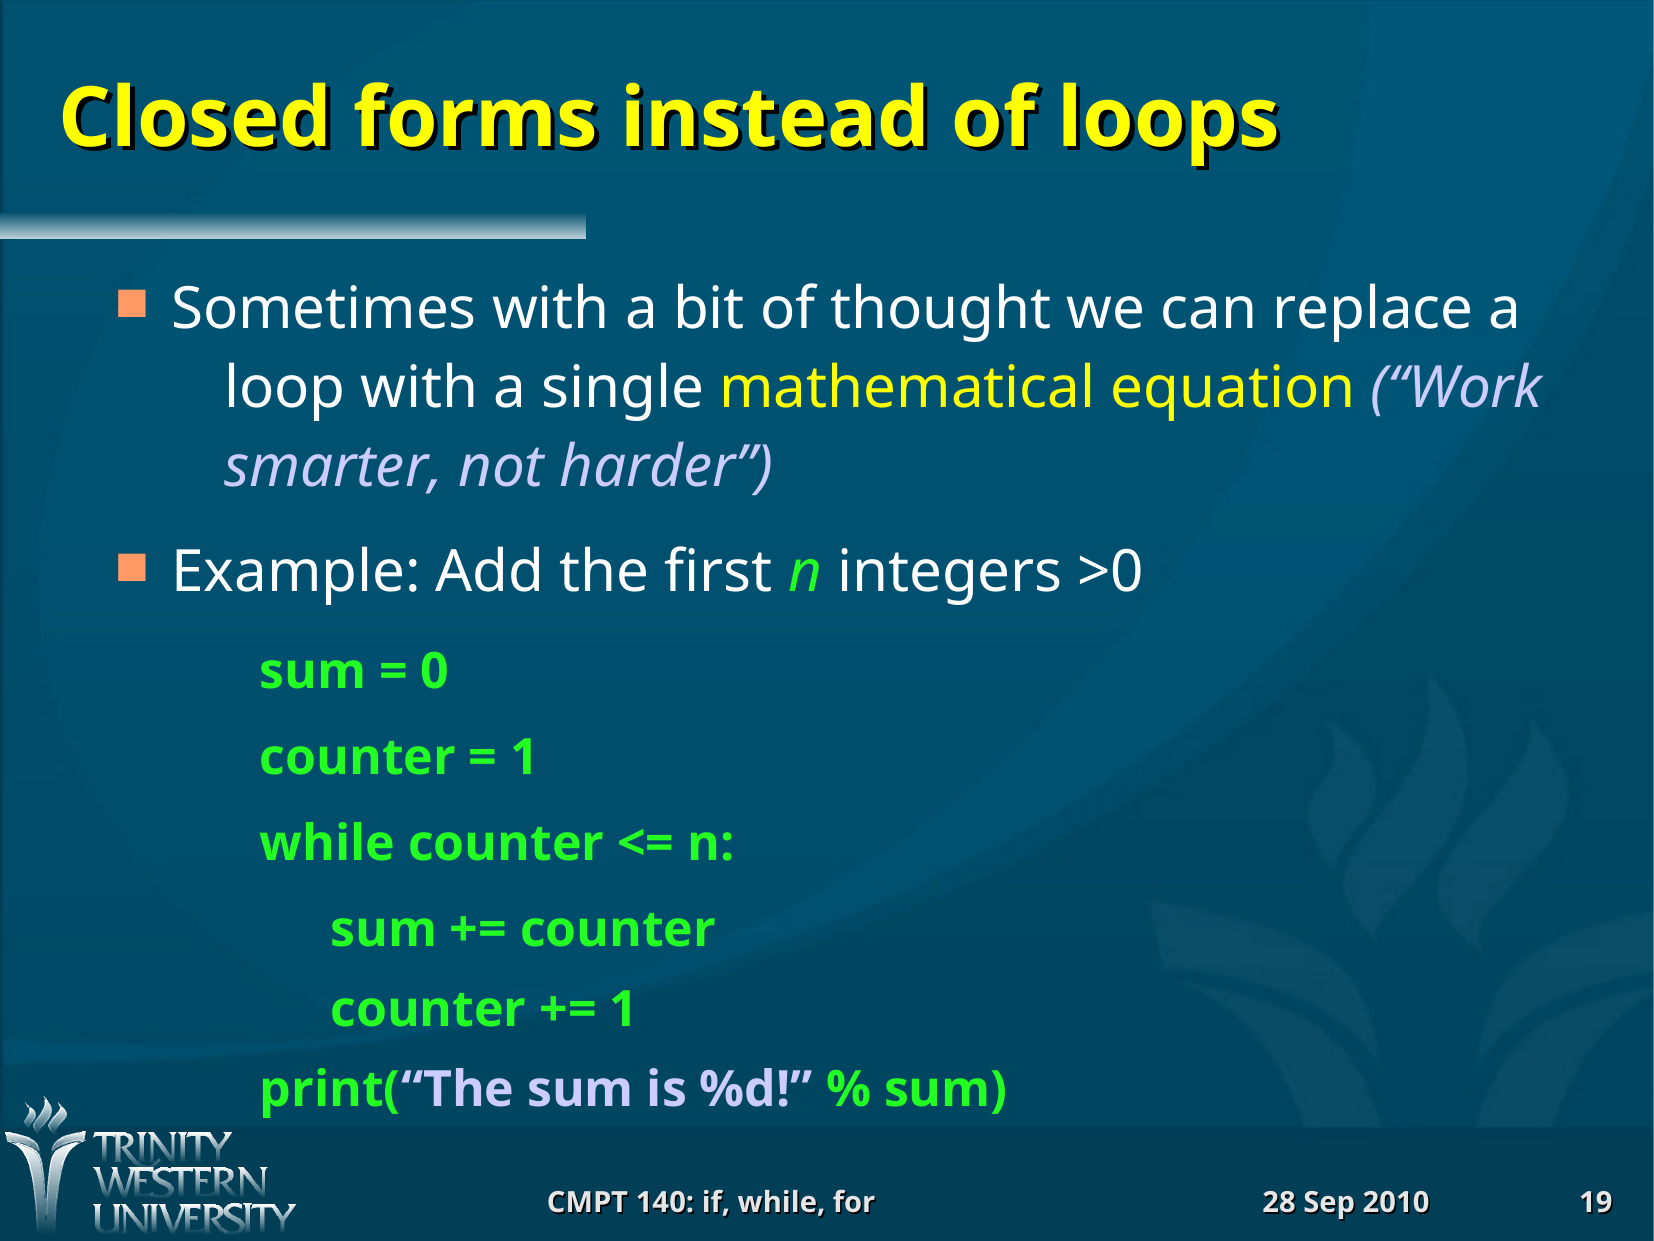

# Closed forms instead of loops
Sometimes with a bit of thought we can replace a loop with a single mathematical equation (“Work smarter, not harder”)
Example: Add the first n integers >0
sum = 0
counter = 1
while counter <= n:
sum += counter
counter += 1
print(“The sum is %d!” % sum)
CMPT 140: if, while, for
28 Sep 2010
19